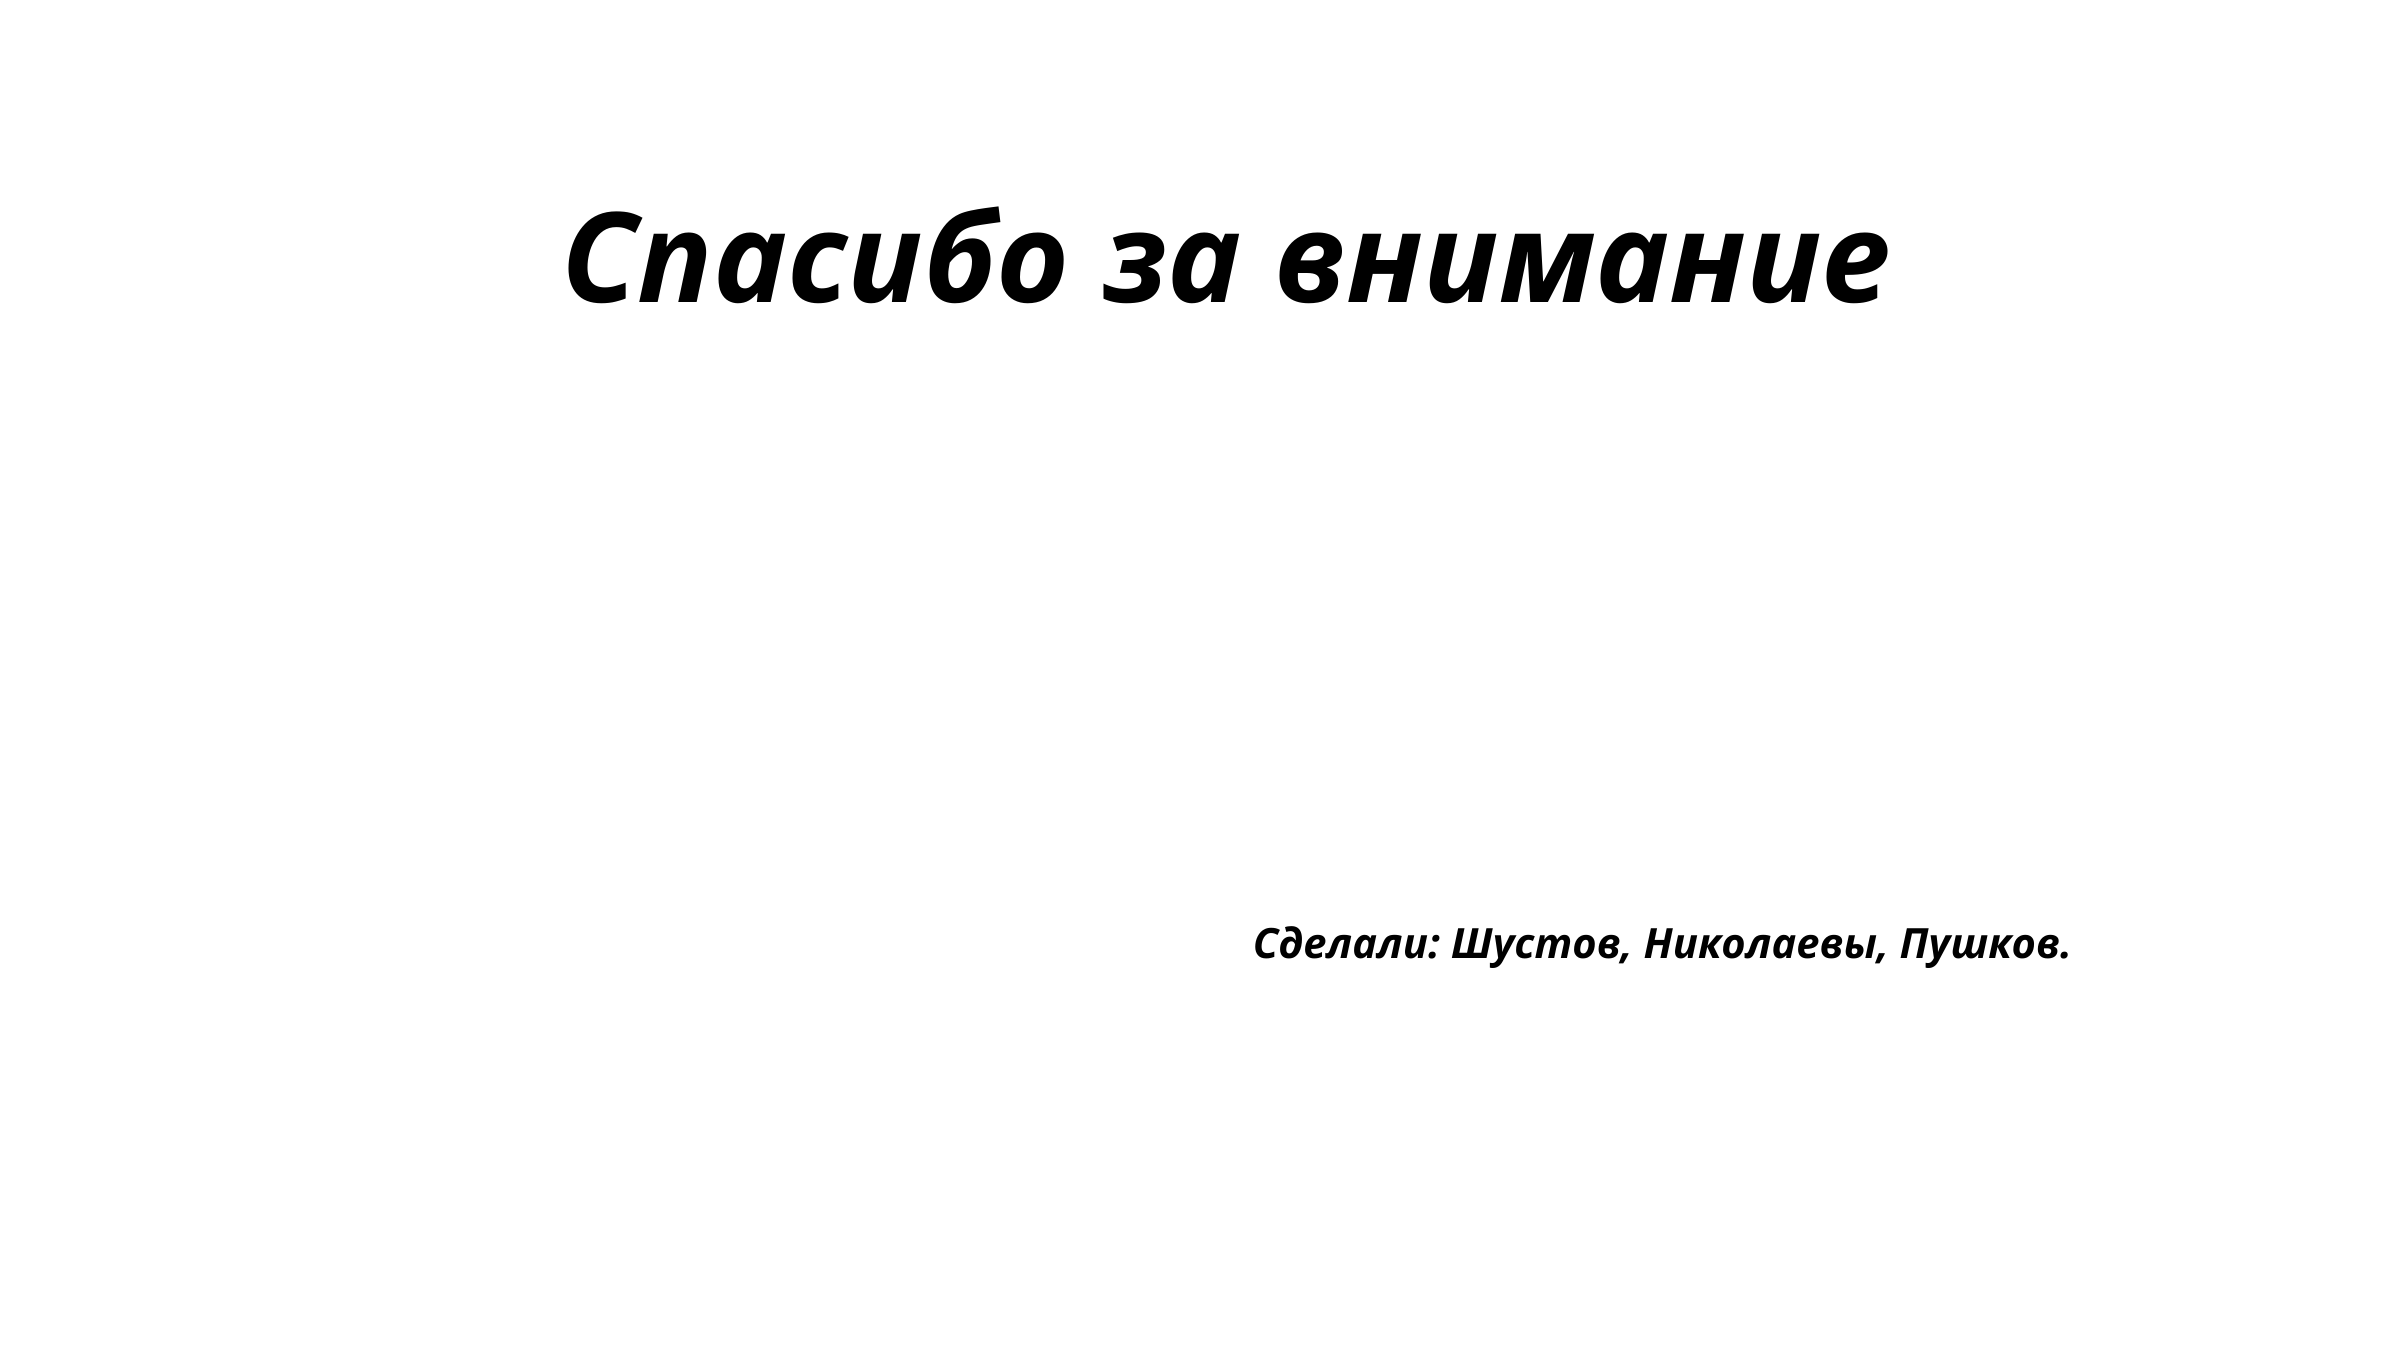

Спасибо за внимание
Сделали: Шустов, Николаевы, Пушков.